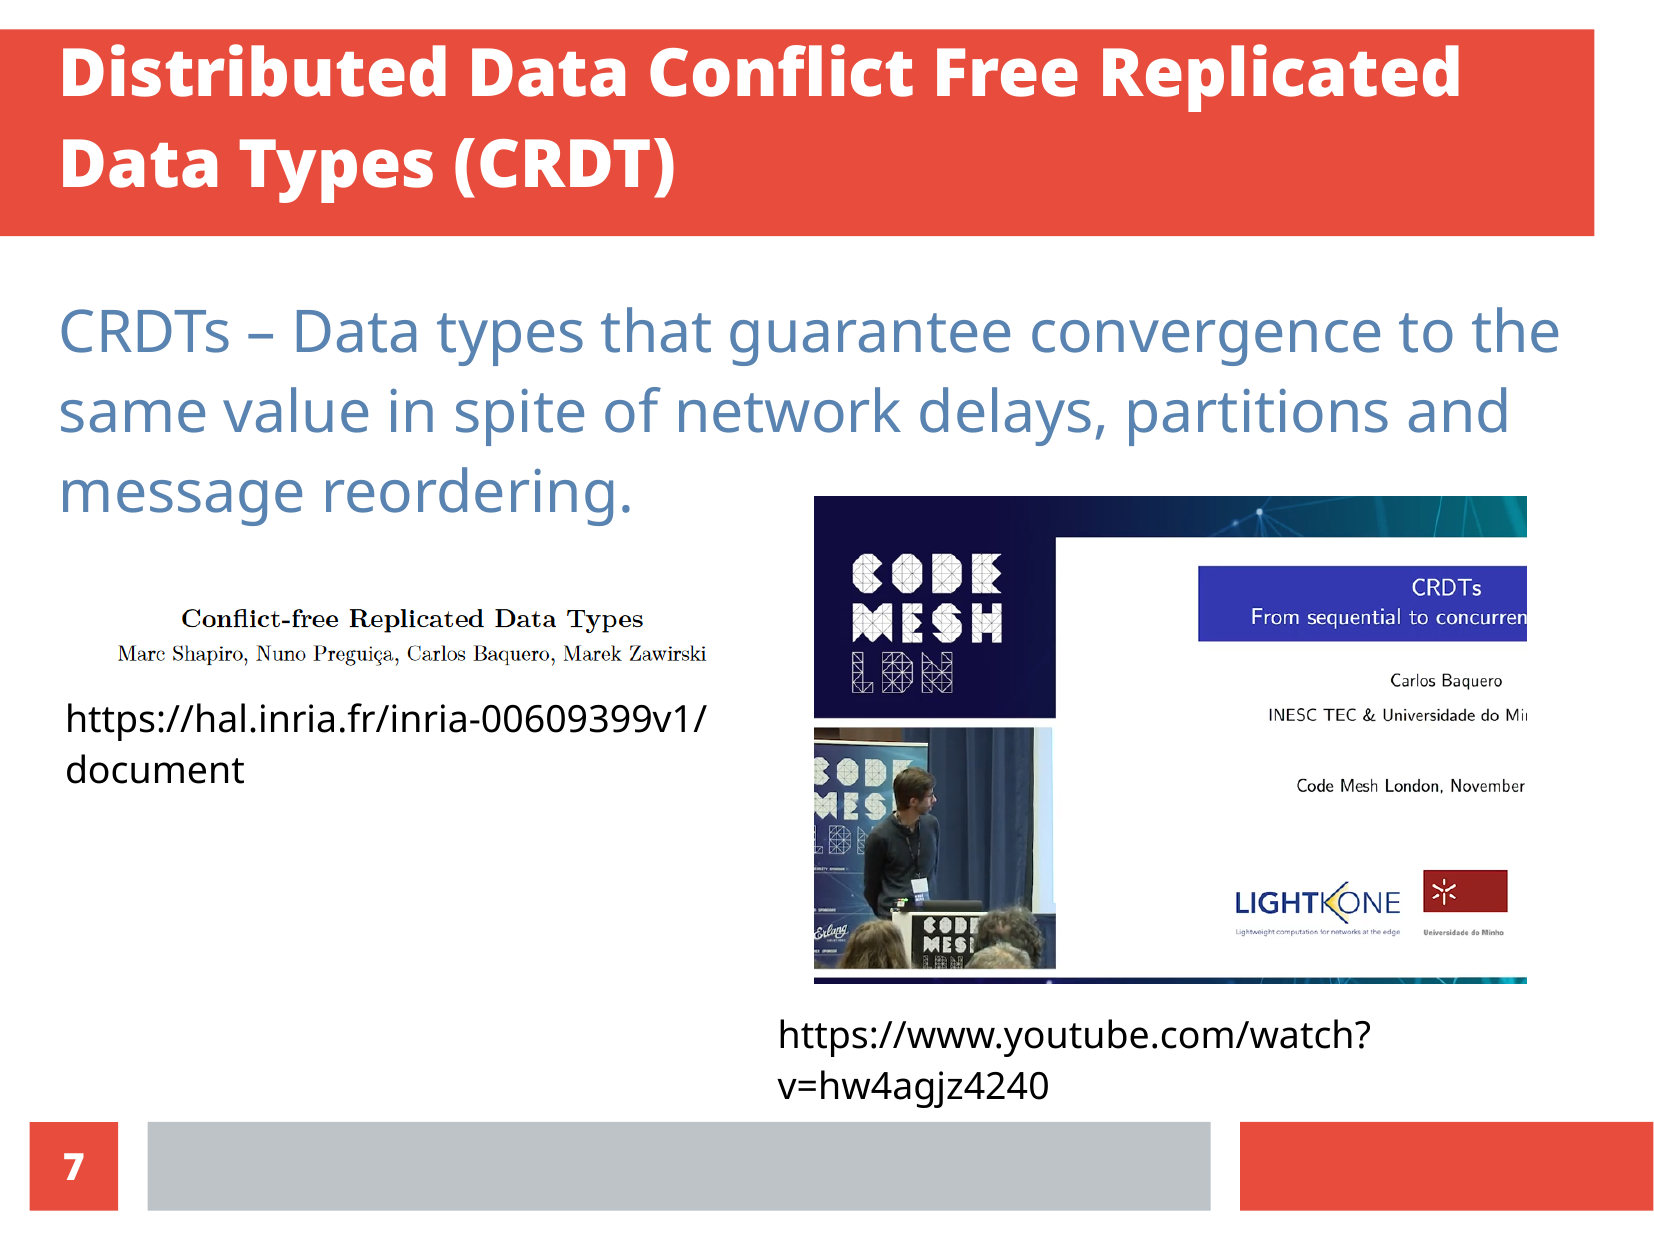

# Distributed Data Conflict Free Replicated Data Types (CRDT)
CRDTs – Data types that guarantee convergence to the same value in spite of network delays, partitions and message reordering.
https://hal.inria.fr/inria-00609399v1/document
https://www.youtube.com/watch?v=hw4agjz4240
7